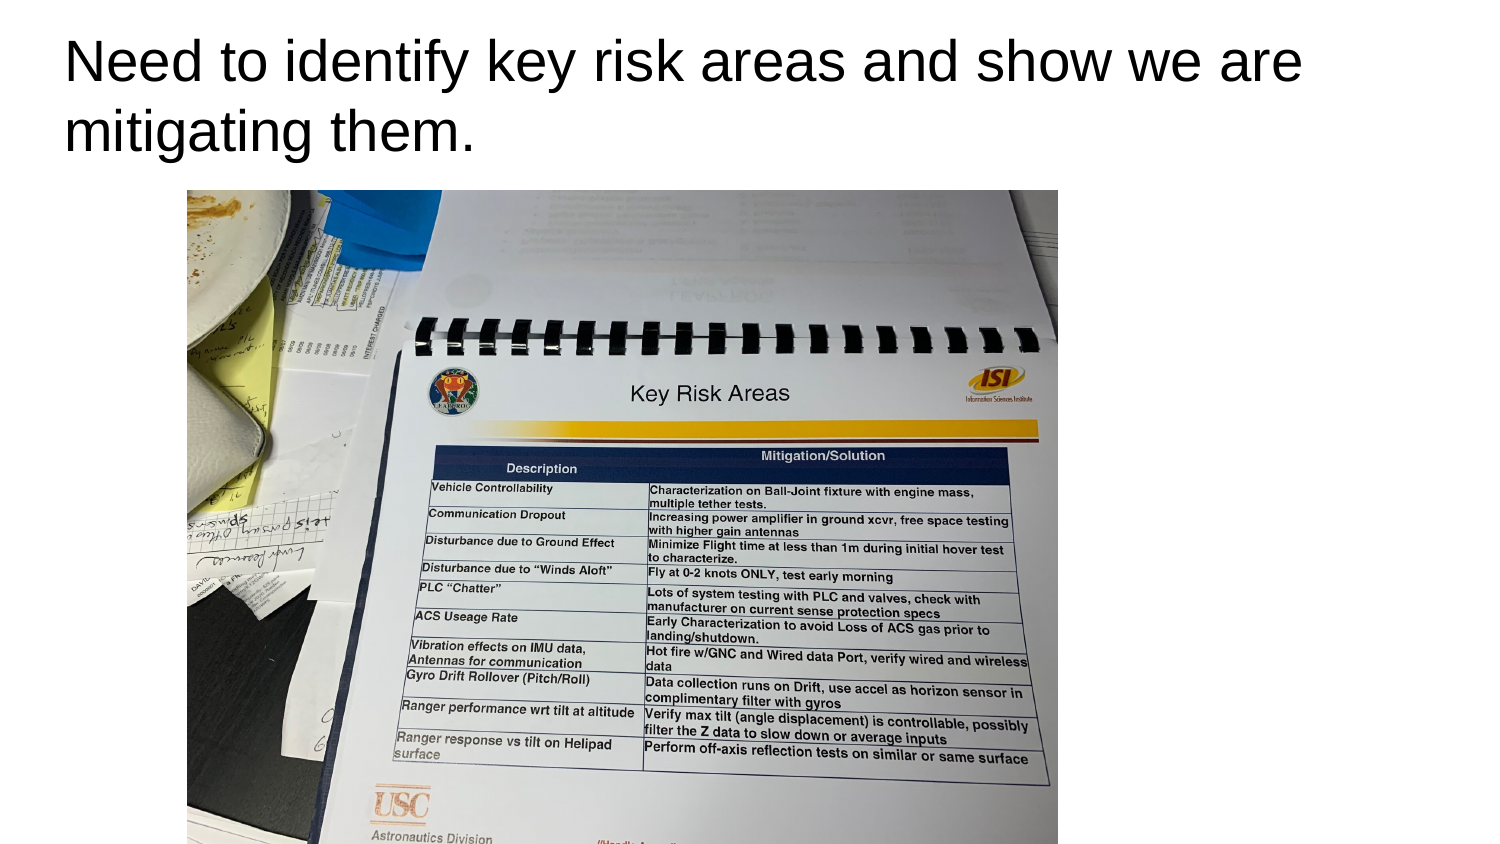

# Need to identify key risk areas and show we are mitigating them.